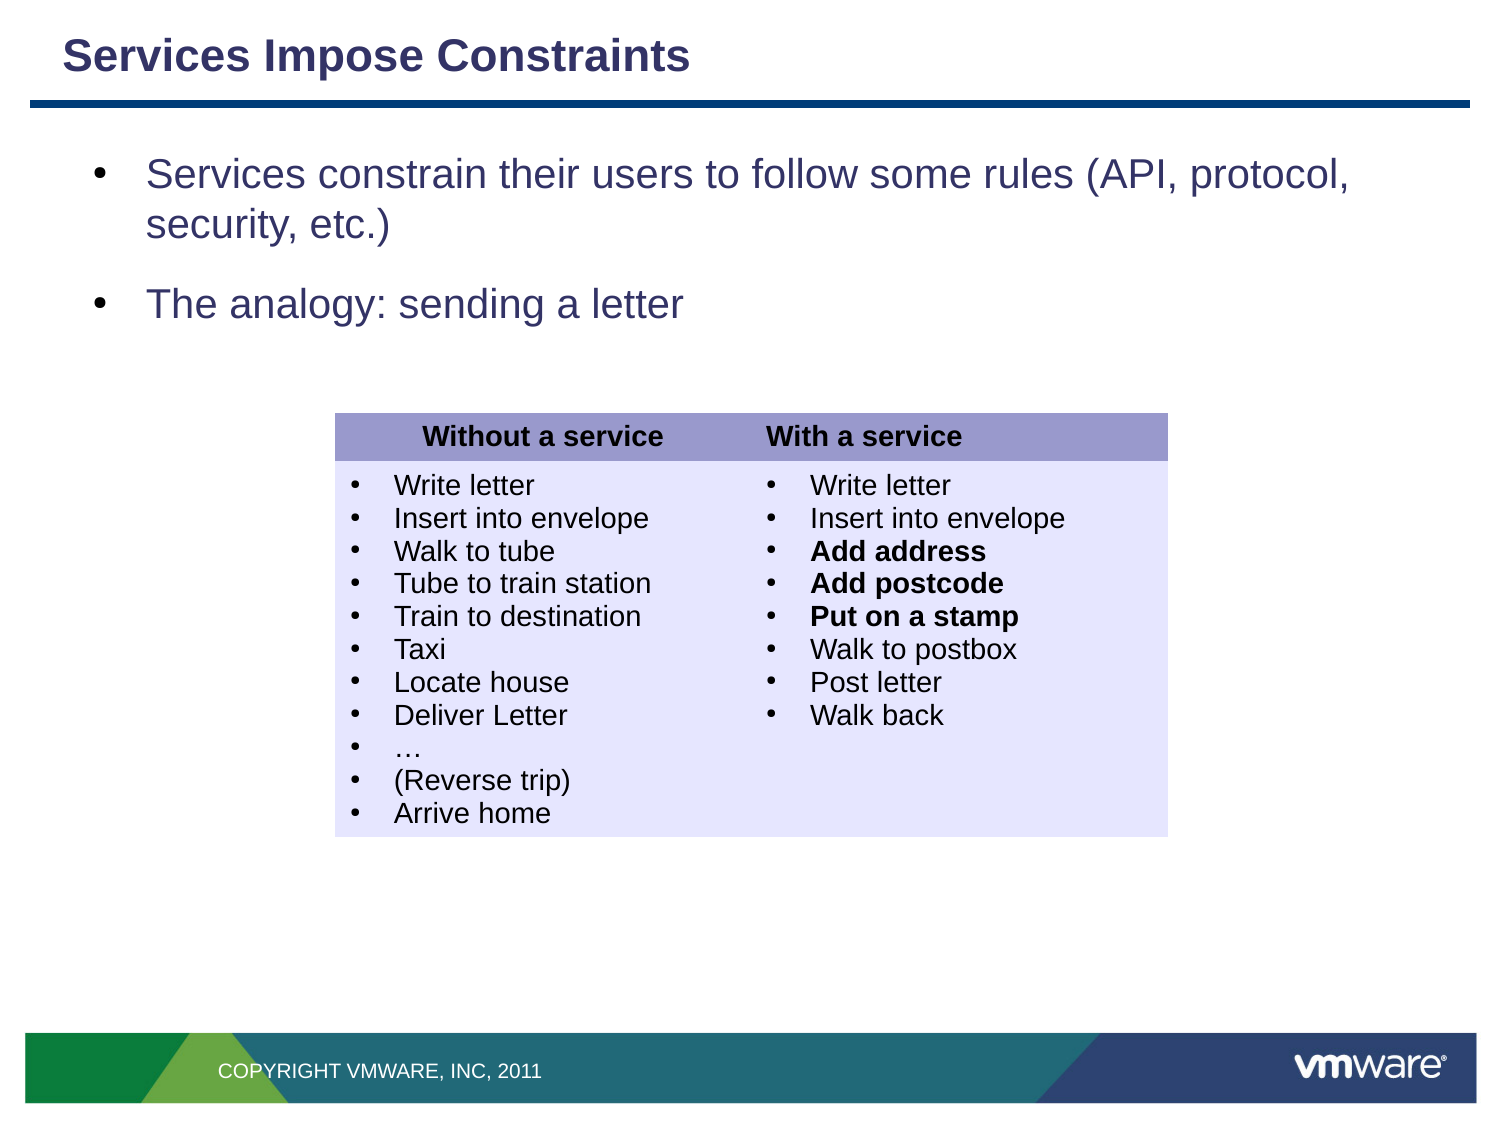

# Services Impose Constraints
Services constrain their users to follow some rules (API, protocol, security, etc.)
The analogy: sending a letter
| Without a service | With a service |
| --- | --- |
| Write letter Insert into envelope Walk to tube Tube to train station Train to destination Taxi Locate house Deliver Letter … (Reverse trip) Arrive home | Write letter Insert into envelope Add address Add postcode Put on a stamp Walk to postbox Post letter Walk back |